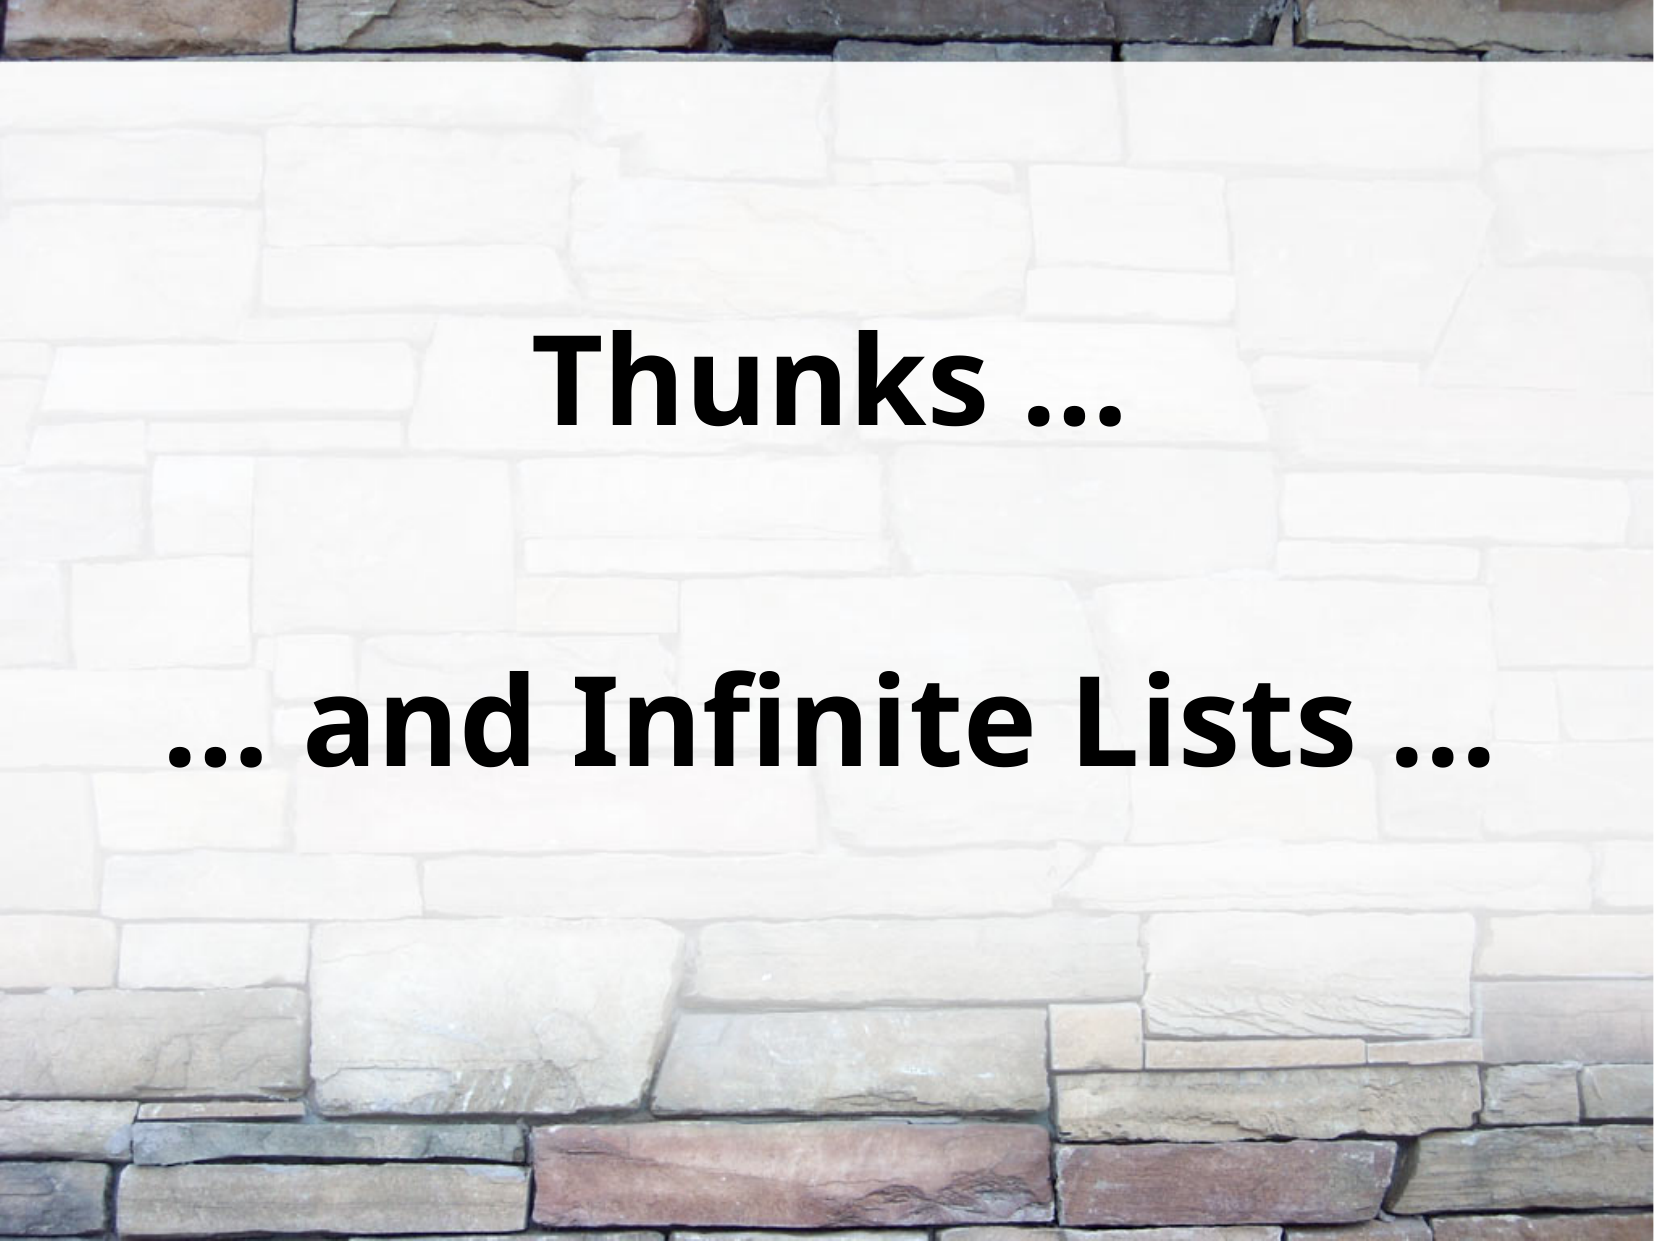

# Thunks …
… and Infinite Lists ...